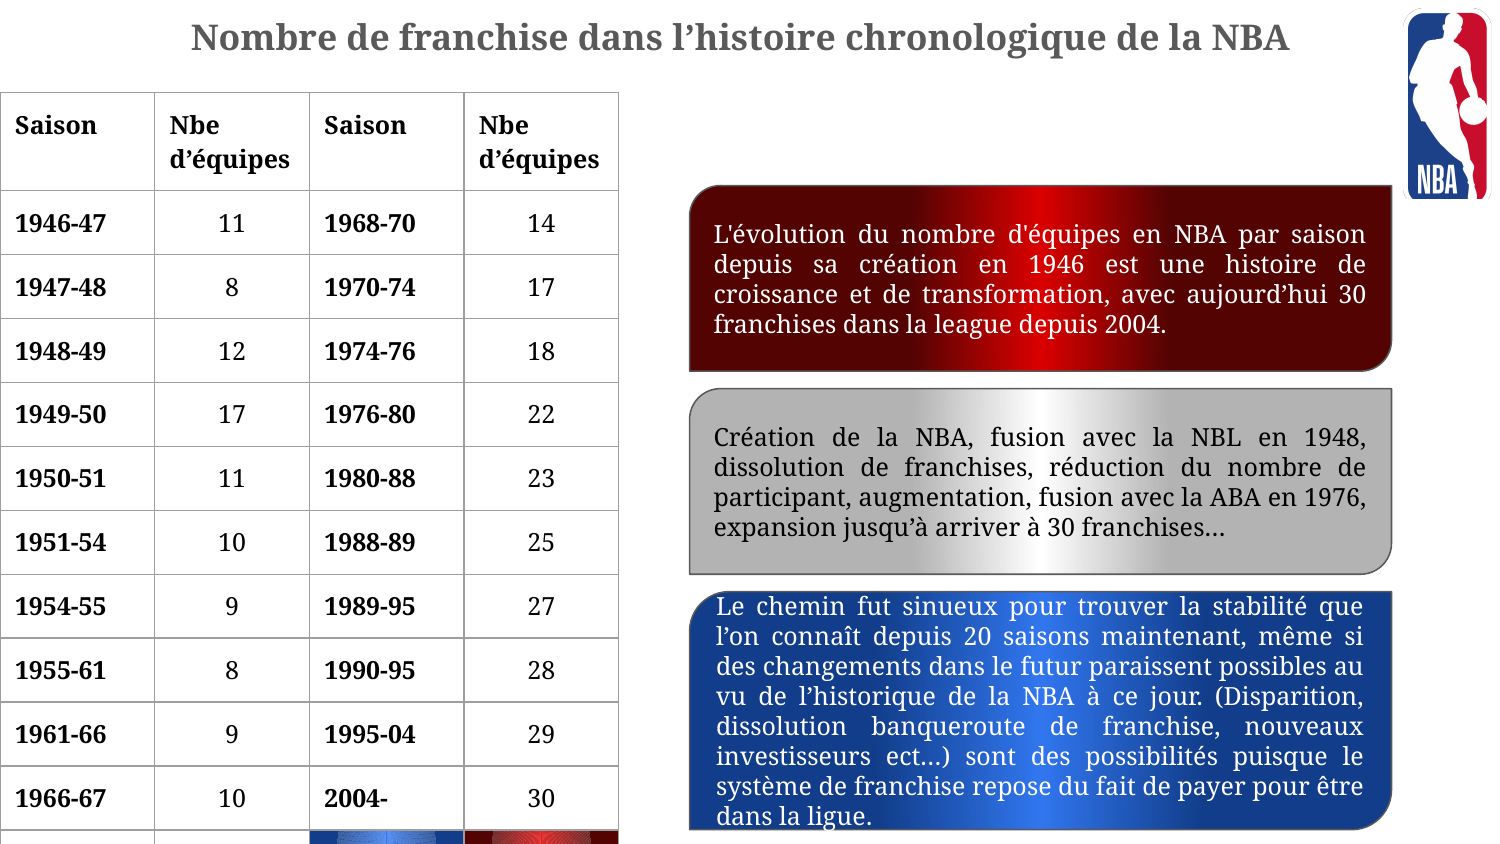

Nombre de franchise dans l’histoire chronologique de la NBA
| Saison | Nbe d’équipes | Saison | Nbe d’équipes |
| --- | --- | --- | --- |
| 1946-47 | 11 | 1968-70 | 14 |
| 1947-48 | 8 | 1970-74 | 17 |
| 1948-49 | 12 | 1974-76 | 18 |
| 1949-50 | 17 | 1976-80 | 22 |
| 1950-51 | 11 | 1980-88 | 23 |
| 1951-54 | 10 | 1988-89 | 25 |
| 1954-55 | 9 | 1989-95 | 27 |
| 1955-61 | 8 | 1990-95 | 28 |
| 1961-66 | 9 | 1995-04 | 29 |
| 1966-67 | 10 | 2004- | 30 |
| 1967-68 | 12 | | |
L'évolution du nombre d'équipes en NBA par saison depuis sa création en 1946 est une histoire de croissance et de transformation, avec aujourd’hui 30 franchises dans la league depuis 2004.
Création de la NBA, fusion avec la NBL en 1948, dissolution de franchises, réduction du nombre de participant, augmentation, fusion avec la ABA en 1976, expansion jusqu’à arriver à 30 franchises…
Le chemin fut sinueux pour trouver la stabilité que l’on connaît depuis 20 saisons maintenant, même si des changements dans le futur paraissent possibles au vu de l’historique de la NBA à ce jour. (Disparition, dissolution banqueroute de franchise, nouveaux investisseurs ect…) sont des possibilités puisque le système de franchise repose du fait de payer pour être dans la ligue.